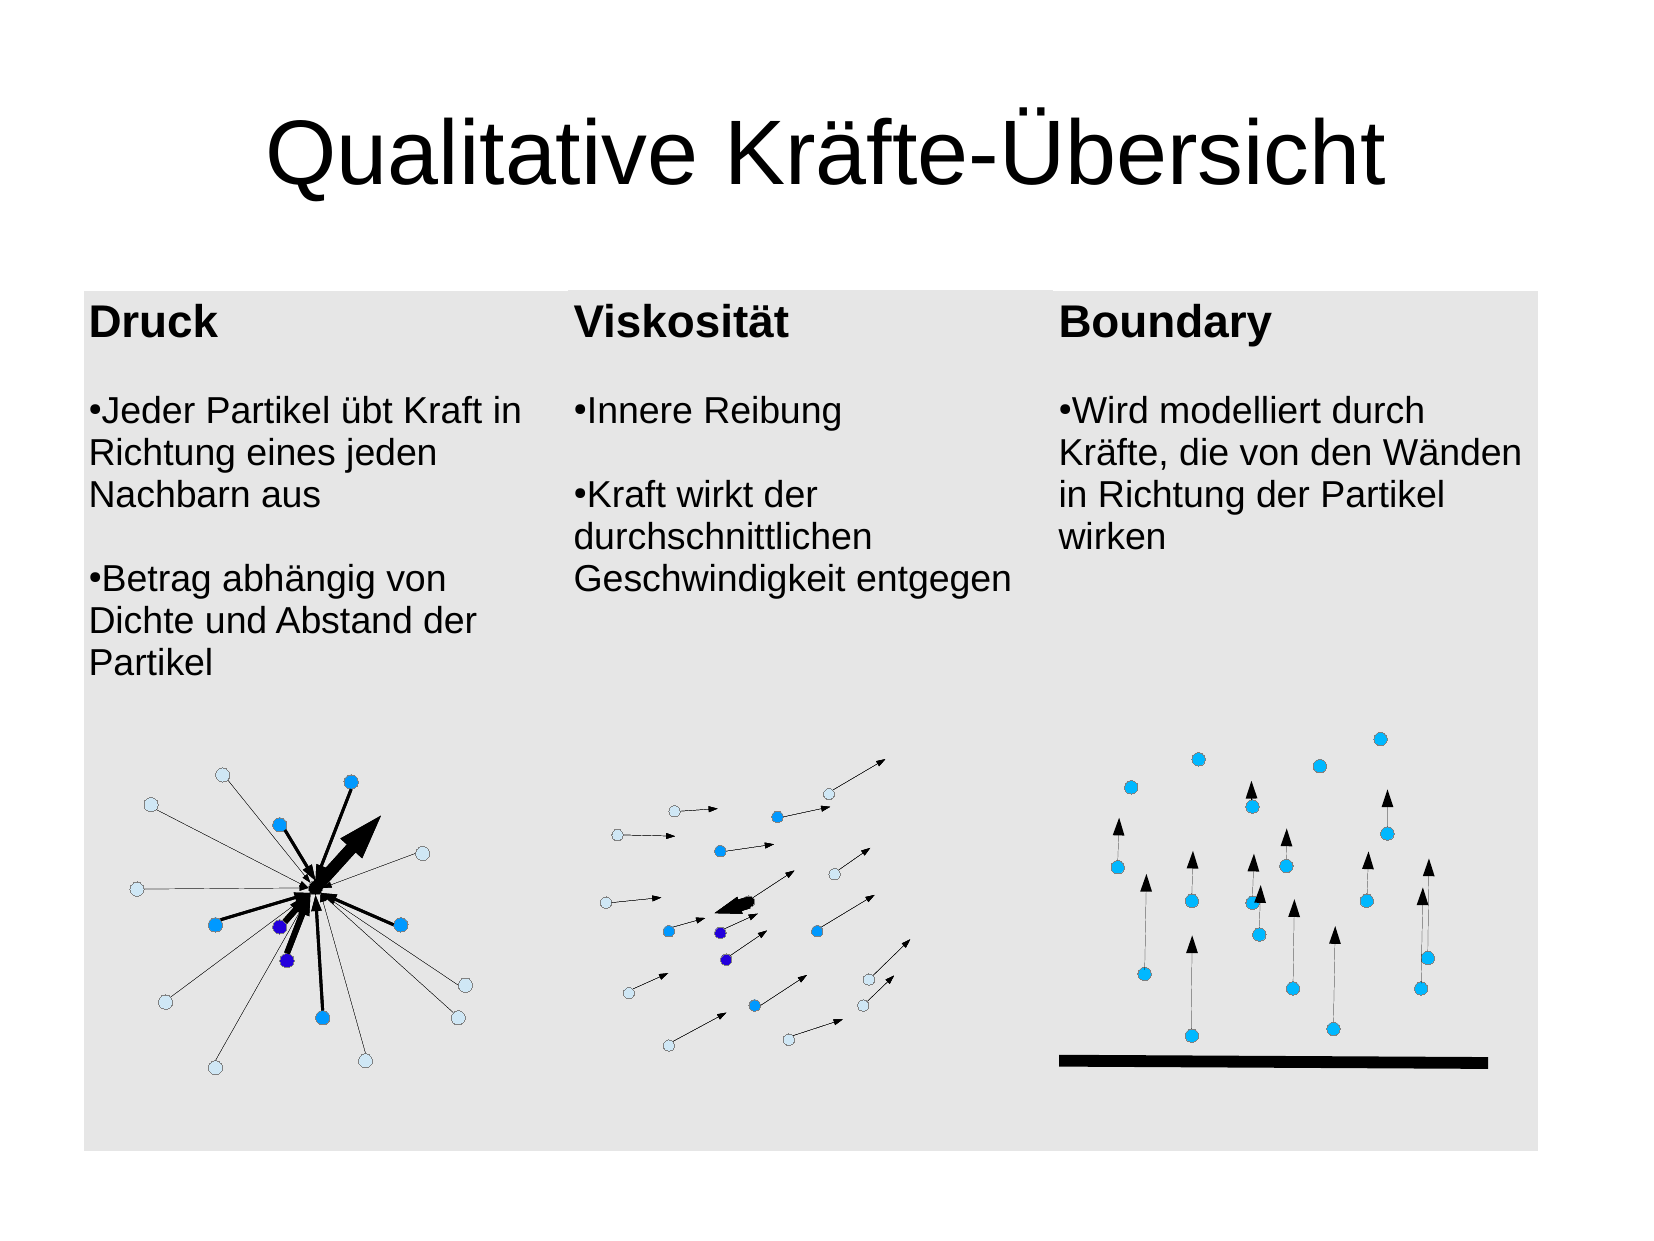

# Qualitative Kräfte-Übersicht
| Druck Jeder Partikel übt Kraft in Richtung eines jeden Nachbarn aus Betrag abhängig von Dichte und Abstand der Partikel | Viskosität Innere Reibung Kraft wirkt der durchschnittlichen Geschwindigkeit entgegen | Boundary Wird modelliert durch Kräfte, die von den Wänden in Richtung der Partikel wirken |
| --- | --- | --- |